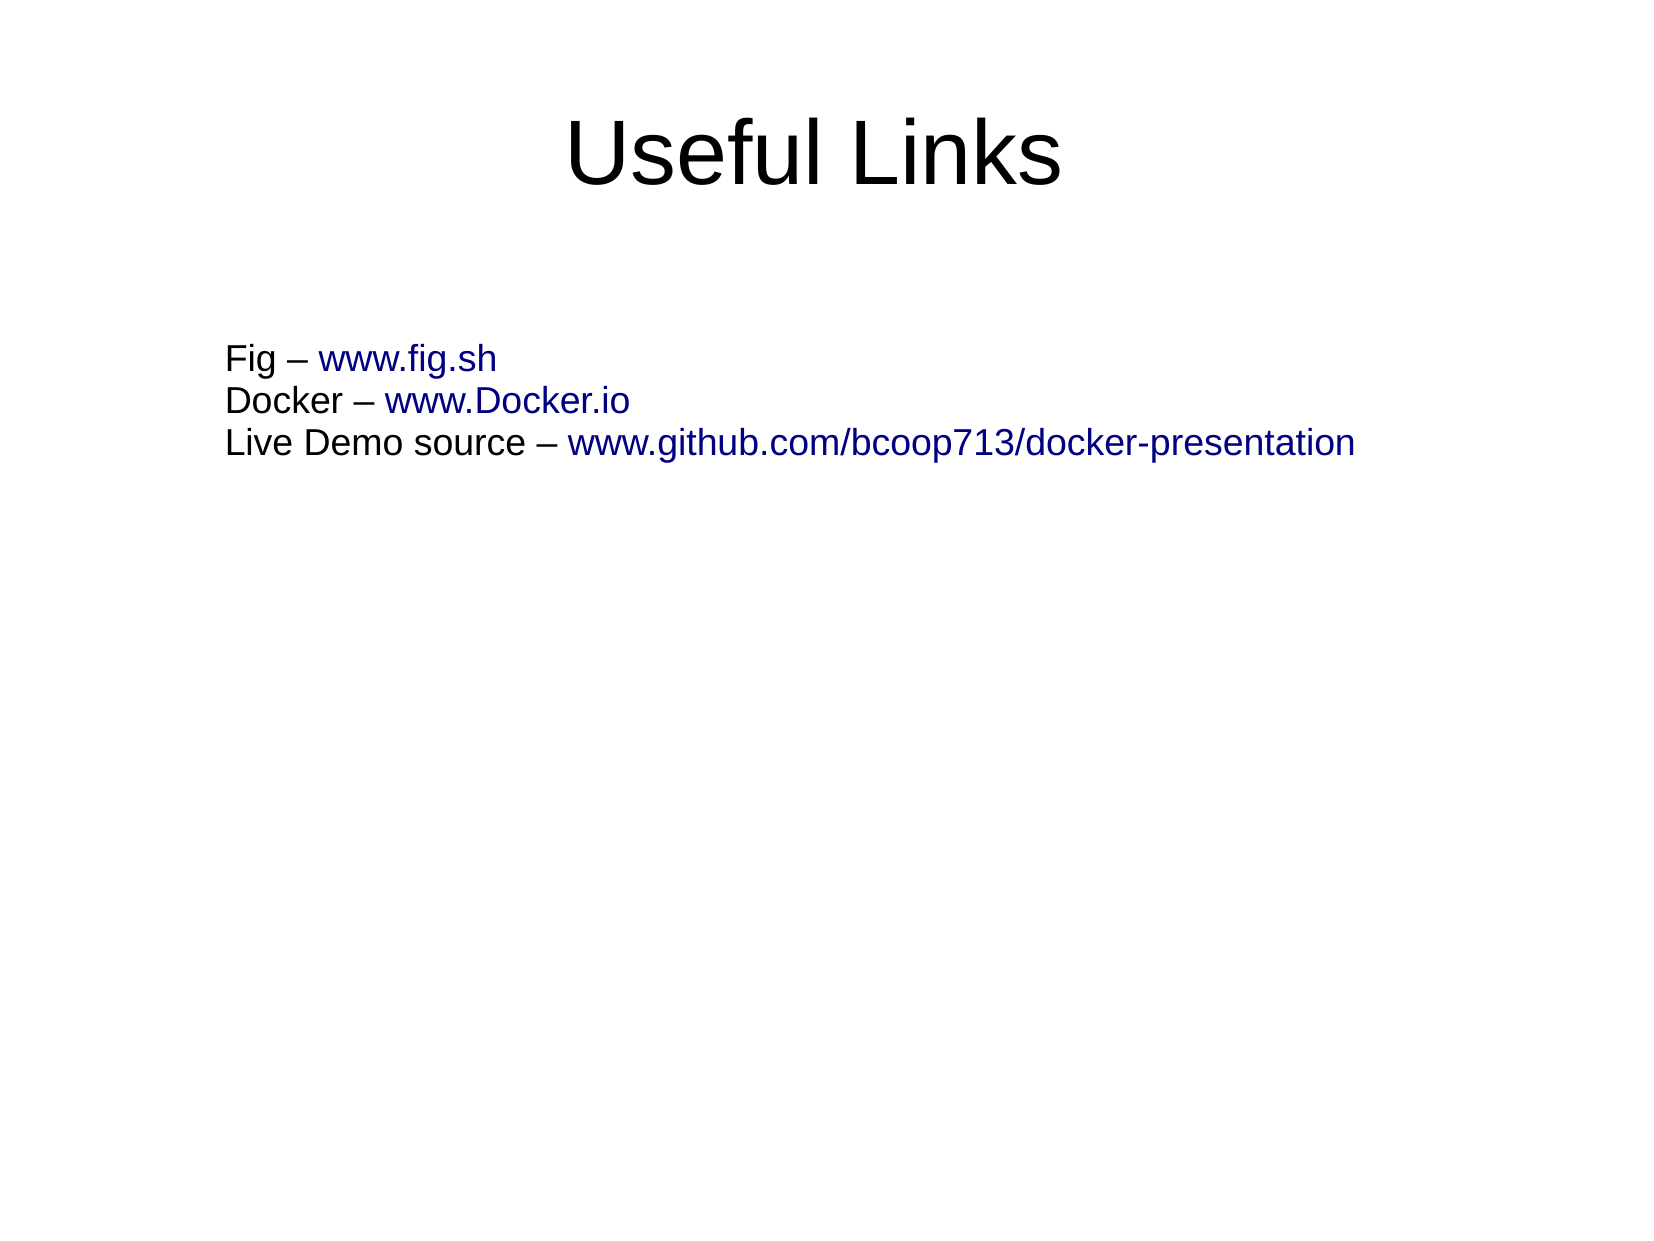

# Useful Links
Fig – www.fig.sh
Docker – www.Docker.io
Live Demo source – www.github.com/bcoop713/docker-presentation